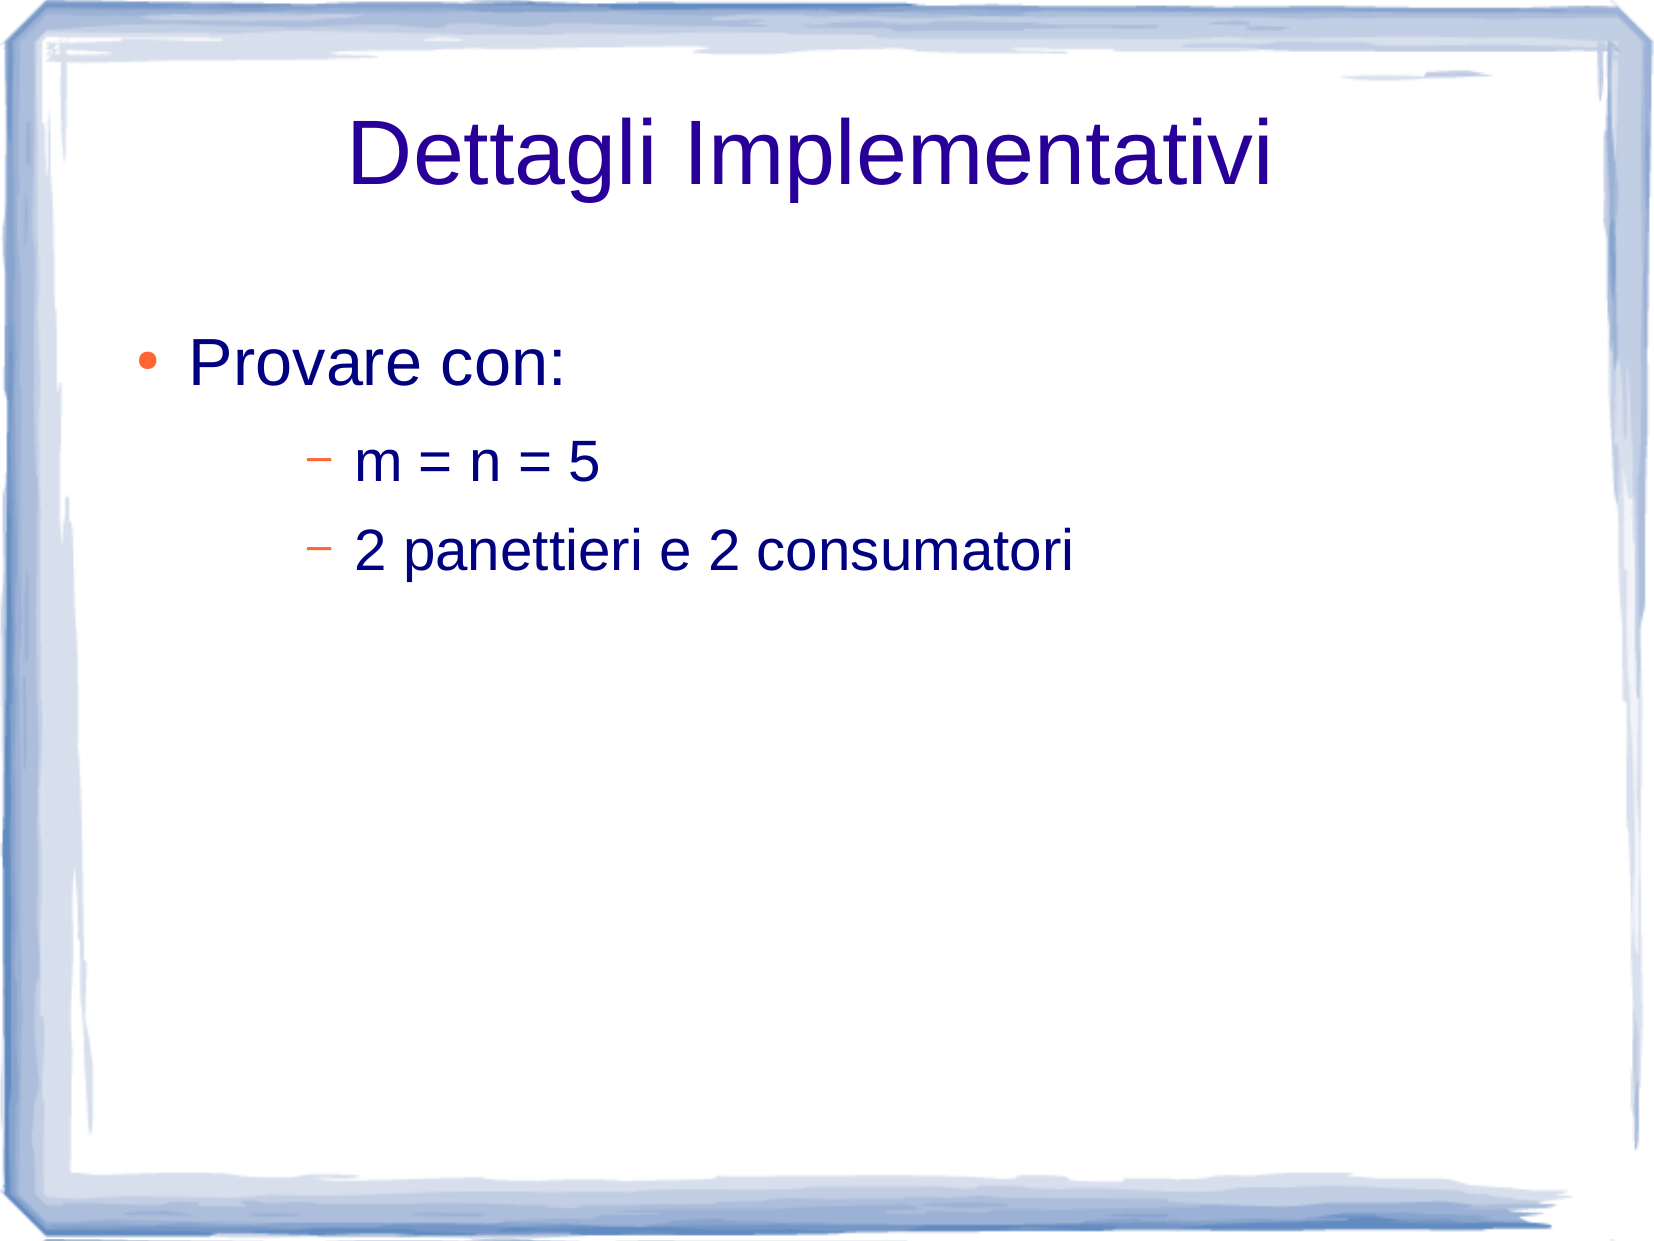

# Dettagli Implementativi
Provare con:
m = n = 5
2 panettieri e 2 consumatori